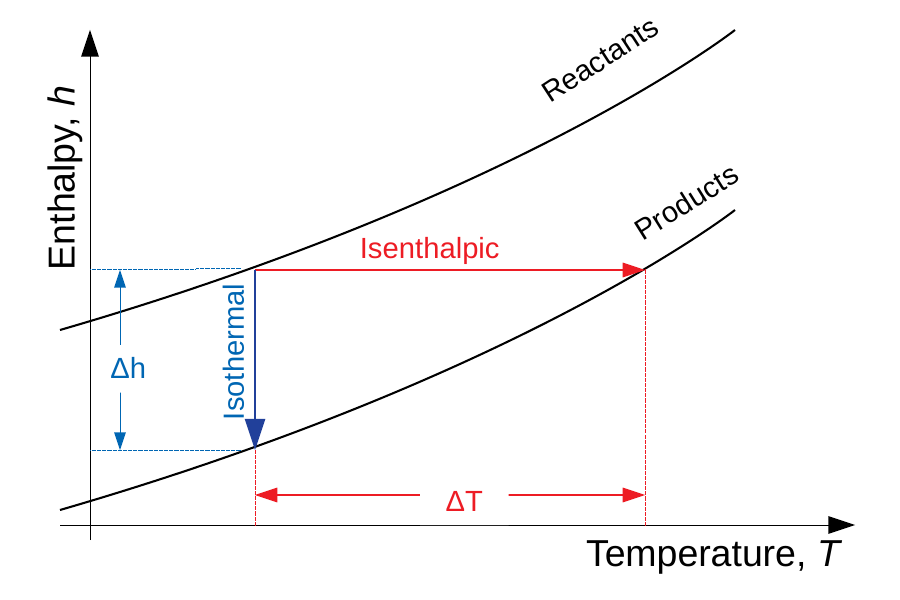

Reactants
Enthalpy, h
Products
Isenthalpic
Isothermal
Δh
ΔT
Temperature, T